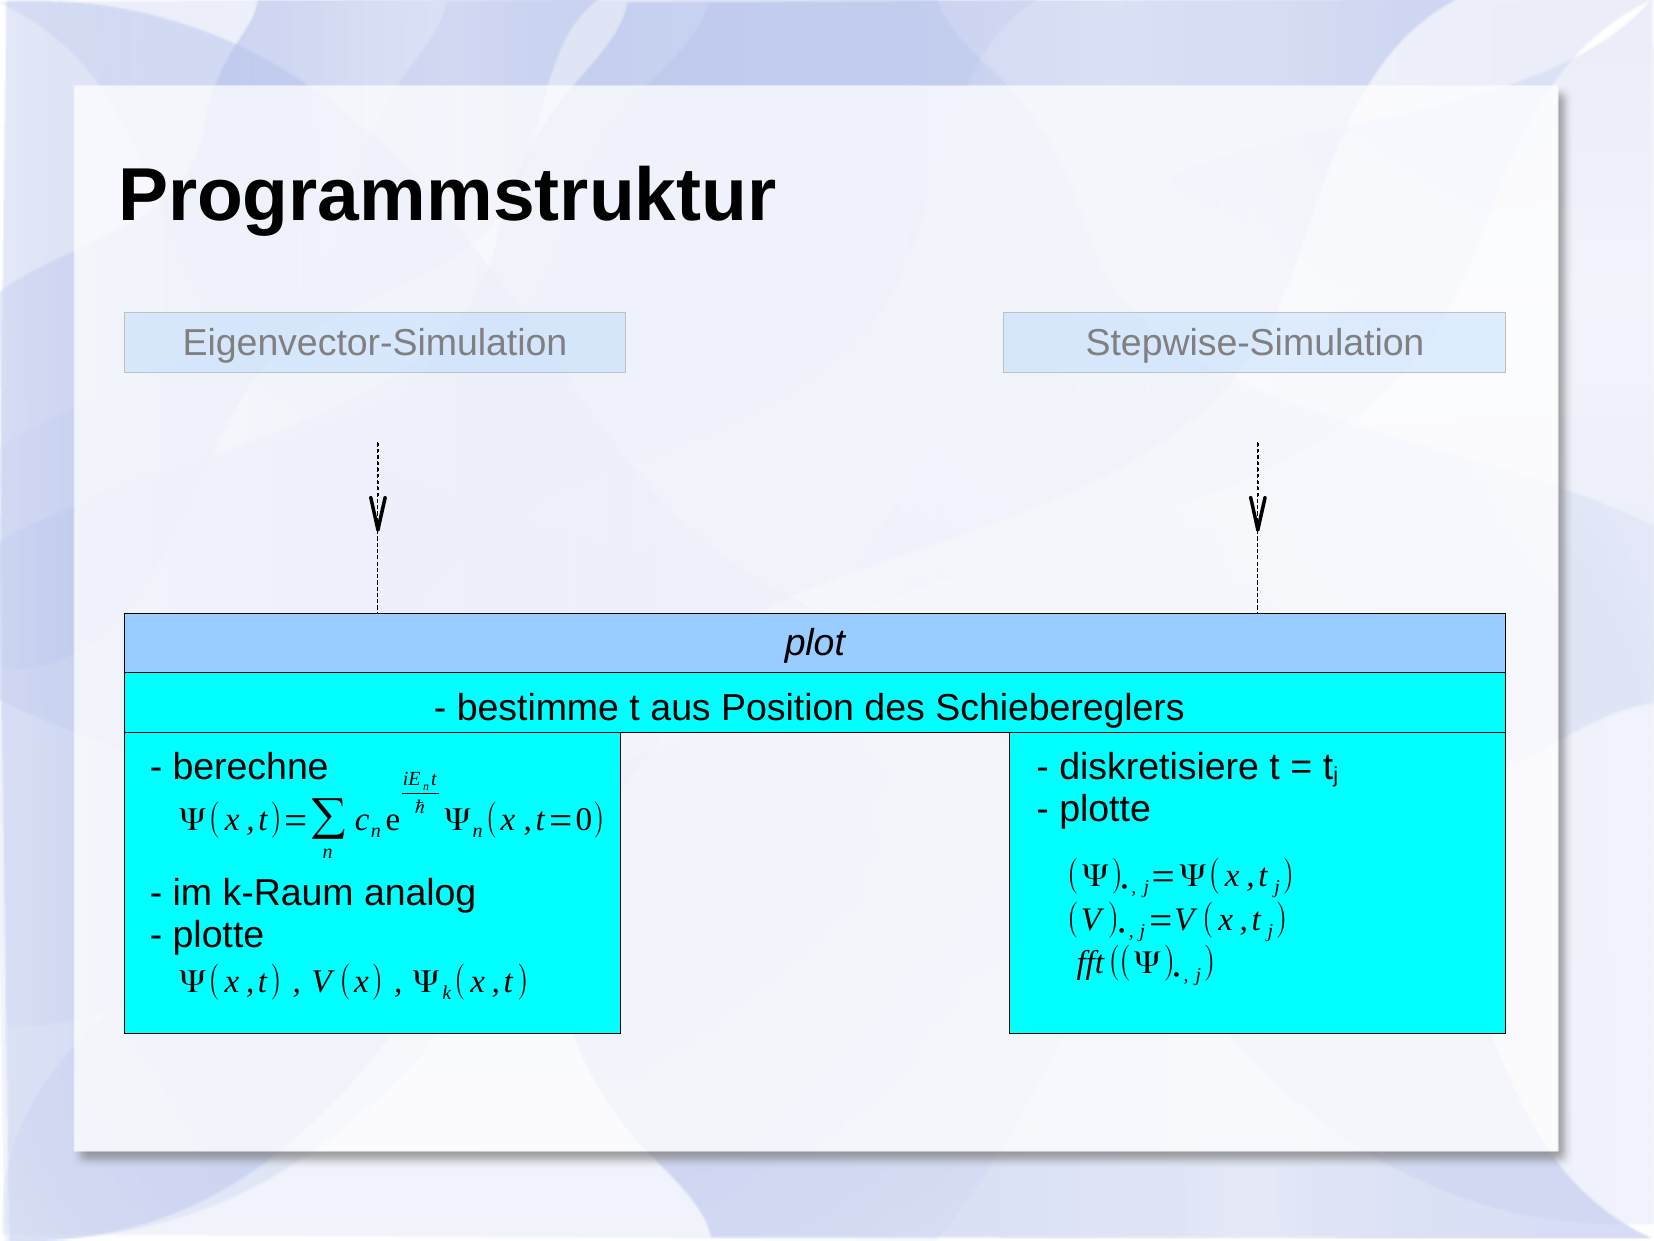

# Programmstruktur
Eigenvector-Simulation
Stepwise-Simulation
plot
- bestimme t aus Position des Schiebereglers
- berechne
- im k-Raum analog
- plotte
- diskretisiere t = tj
- plotte